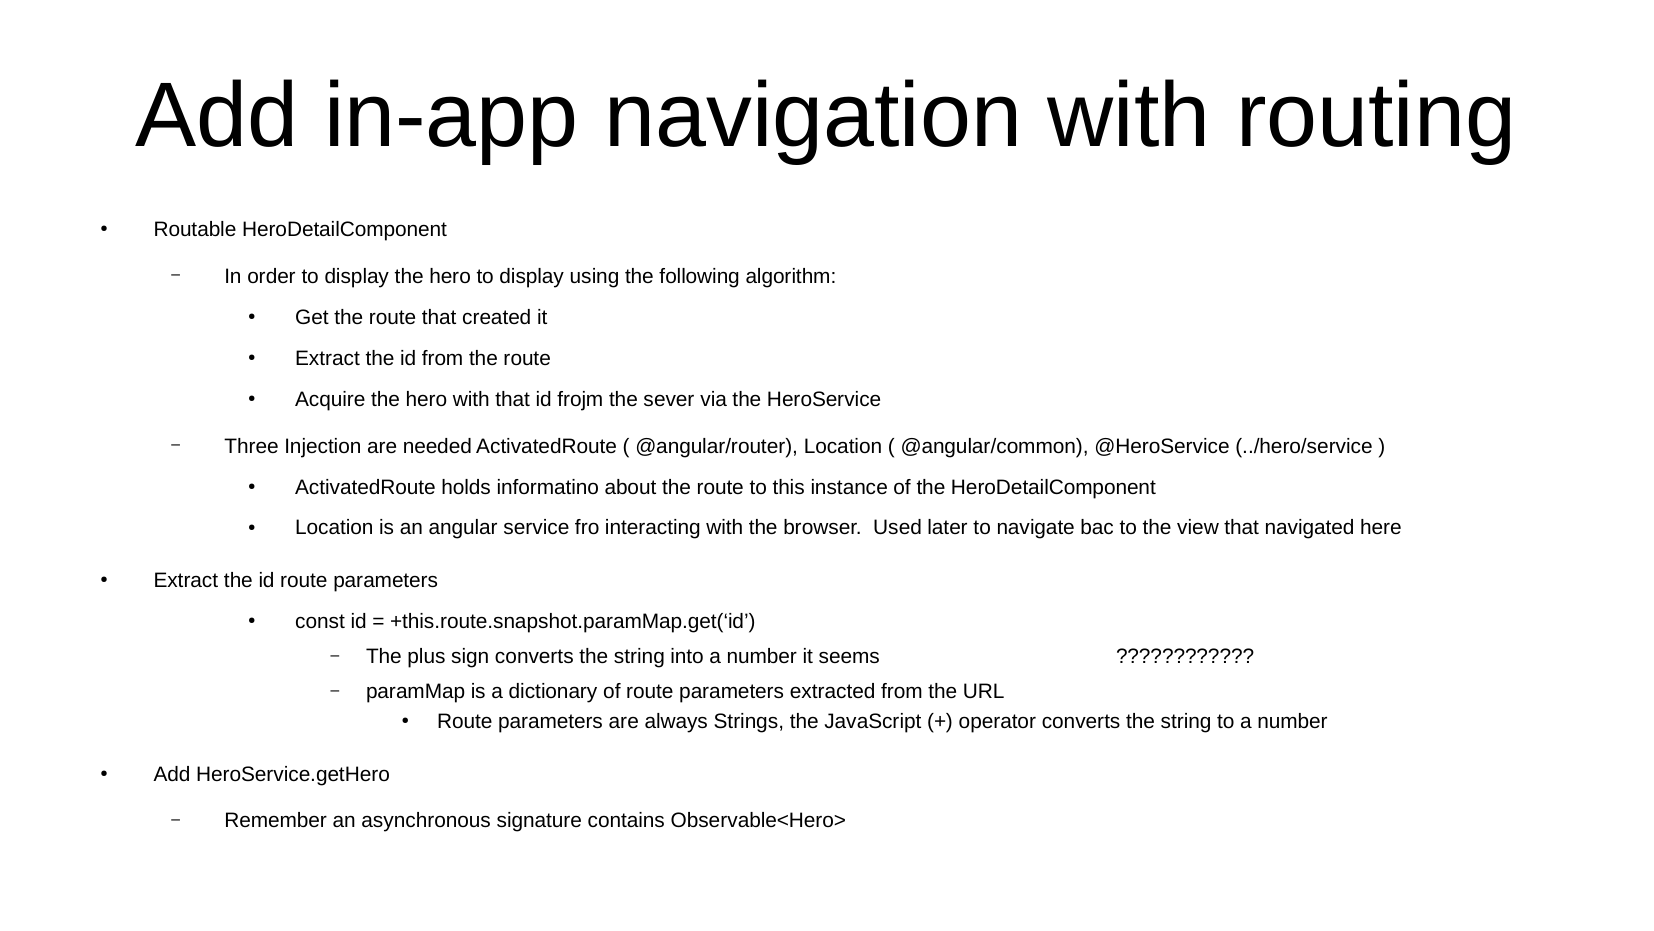

# Add in-app navigation with routing
Routable HeroDetailComponent
In order to display the hero to display using the following algorithm:
Get the route that created it
Extract the id from the route
Acquire the hero with that id frojm the sever via the HeroService
Three Injection are needed ActivatedRoute ( @angular/router), Location ( @angular/common), @HeroService (../hero/service )
ActivatedRoute holds informatino about the route to this instance of the HeroDetailComponent
Location is an angular service fro interacting with the browser. Used later to navigate bac to the view that navigated here
Extract the id route parameters
const id = +this.route.snapshot.paramMap.get(‘id’)
The plus sign converts the string into a number it seems 				????????????
paramMap is a dictionary of route parameters extracted from the URL
Route parameters are always Strings, the JavaScript (+) operator converts the string to a number
Add HeroService.getHero
Remember an asynchronous signature contains Observable<Hero>